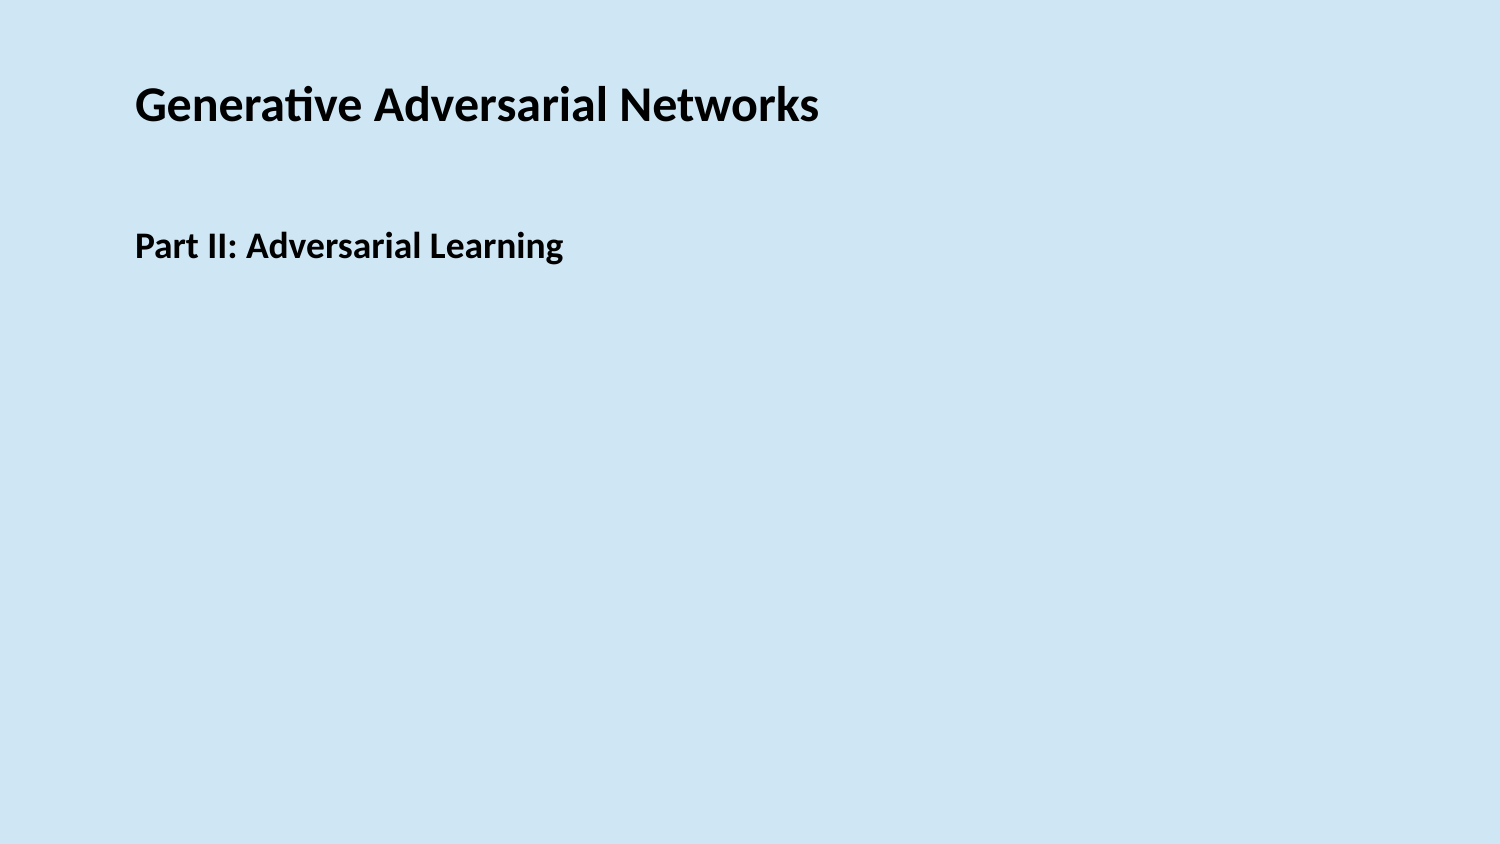

Generative Adversarial Networks
Part II: Adversarial Learning